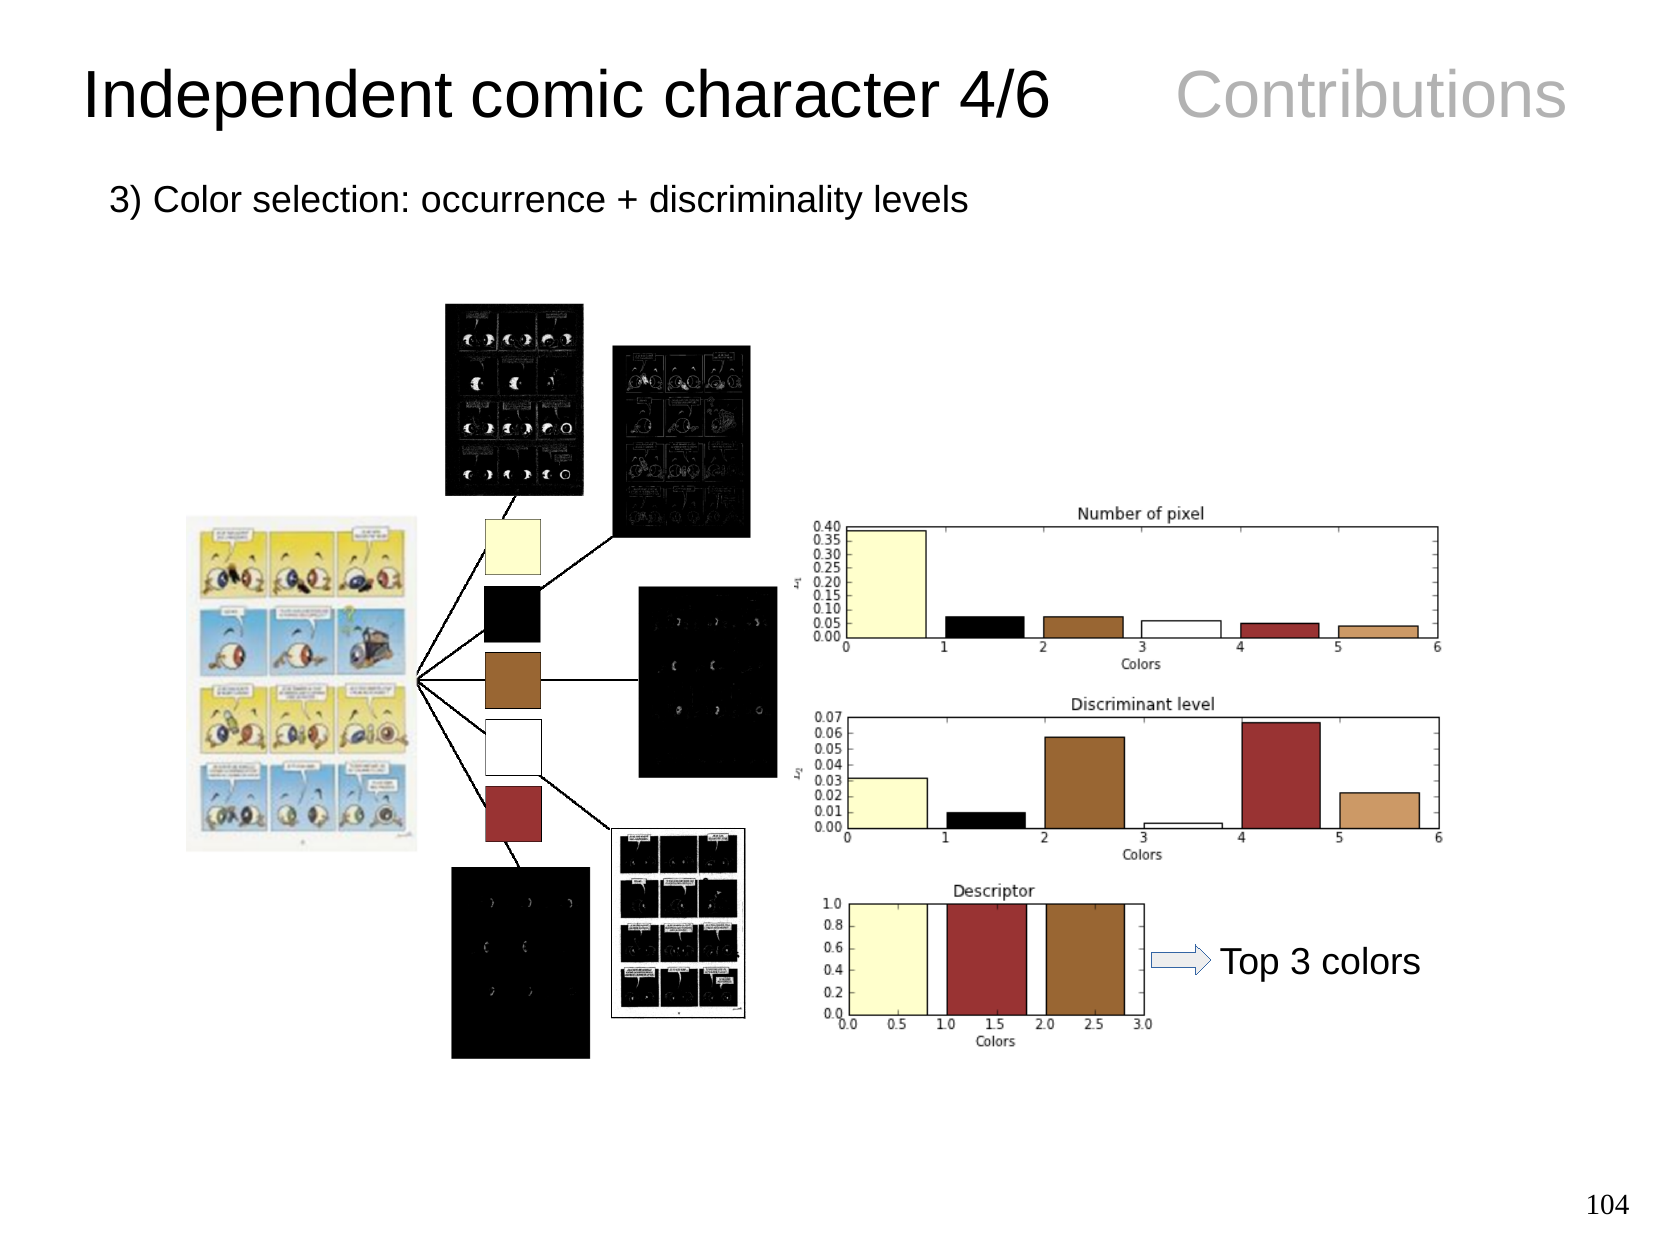

# Independent comic character 4/6
3) Color selection: occurrence + discriminality levels
Top 3 colors
104